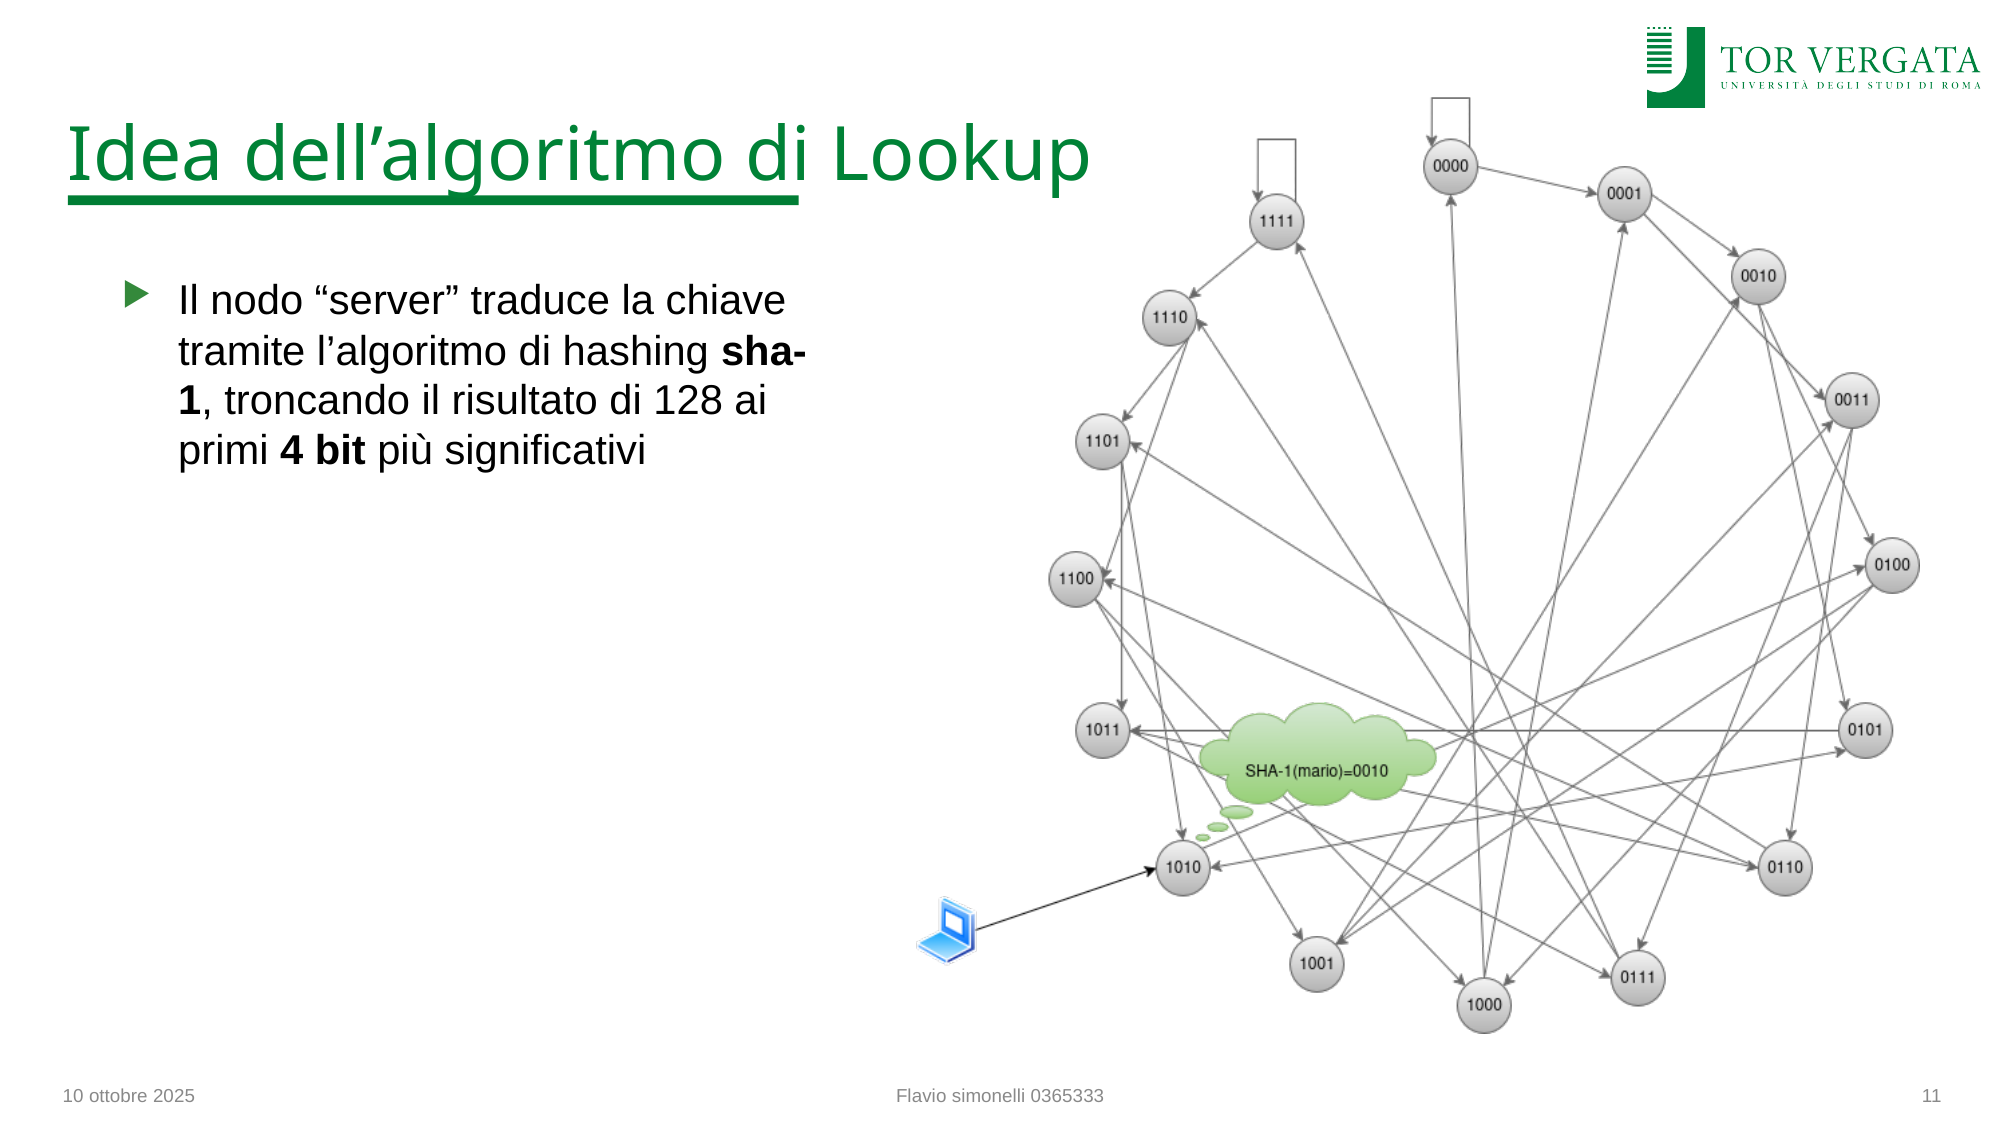

# Idea dell’algoritmo di Lookup
Il nodo “server” traduce la chiave tramite l’algoritmo di hashing sha-1, troncando il risultato di 128 ai primi 4 bit più significativi
10 ottobre 2025
Flavio simonelli 0365333
11